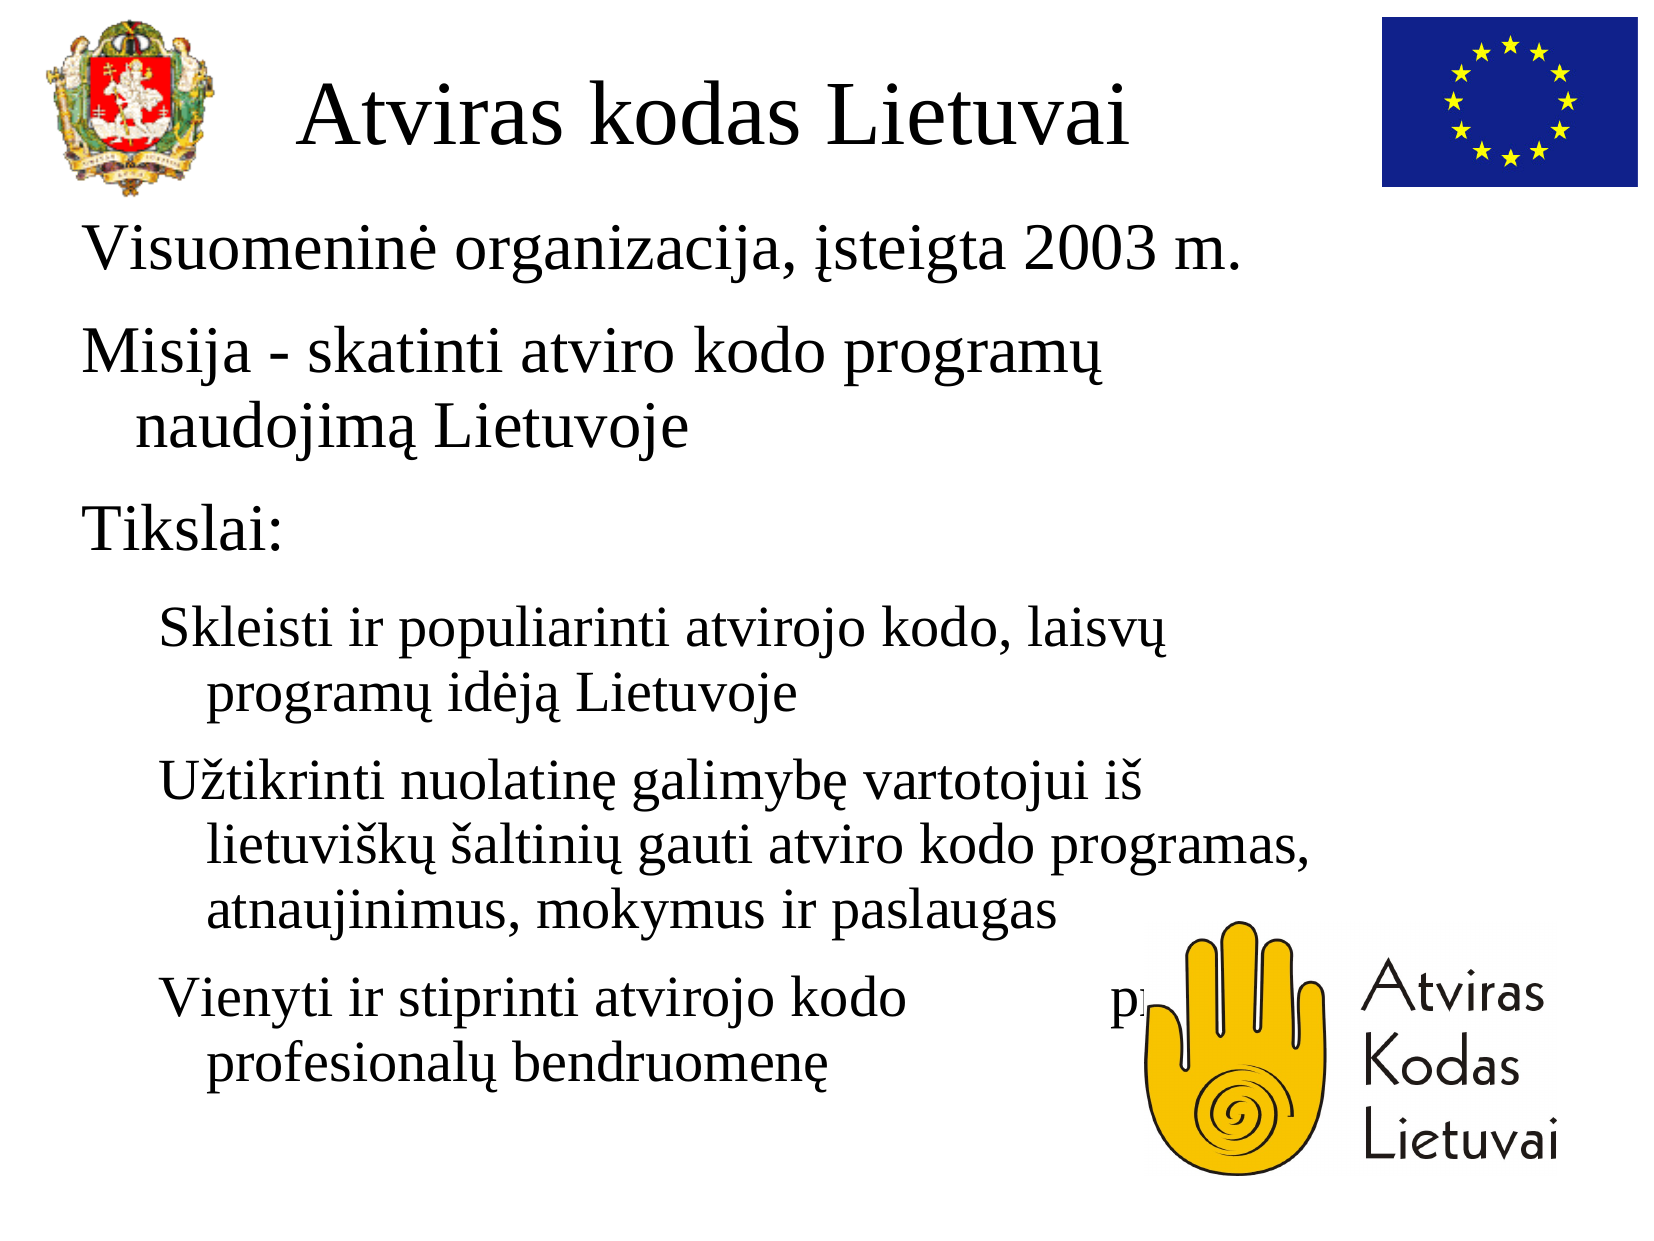

# Atviras kodas Lietuvai
Visuomeninė organizacija, įsteigta 2003 m.
Misija - skatinti atviro kodo programų naudojimą Lietuvoje
Tikslai:
Skleisti ir populiarinti atvirojo kodo, laisvų programų idėją Lietuvoje
Užtikrinti nuolatinę galimybę vartotojui iš lietuviškų šaltinių gauti atviro kodo programas, atnaujinimus, mokymus ir paslaugas
Vienyti ir stiprinti atvirojo kodo programų profesionalų bendruomenę